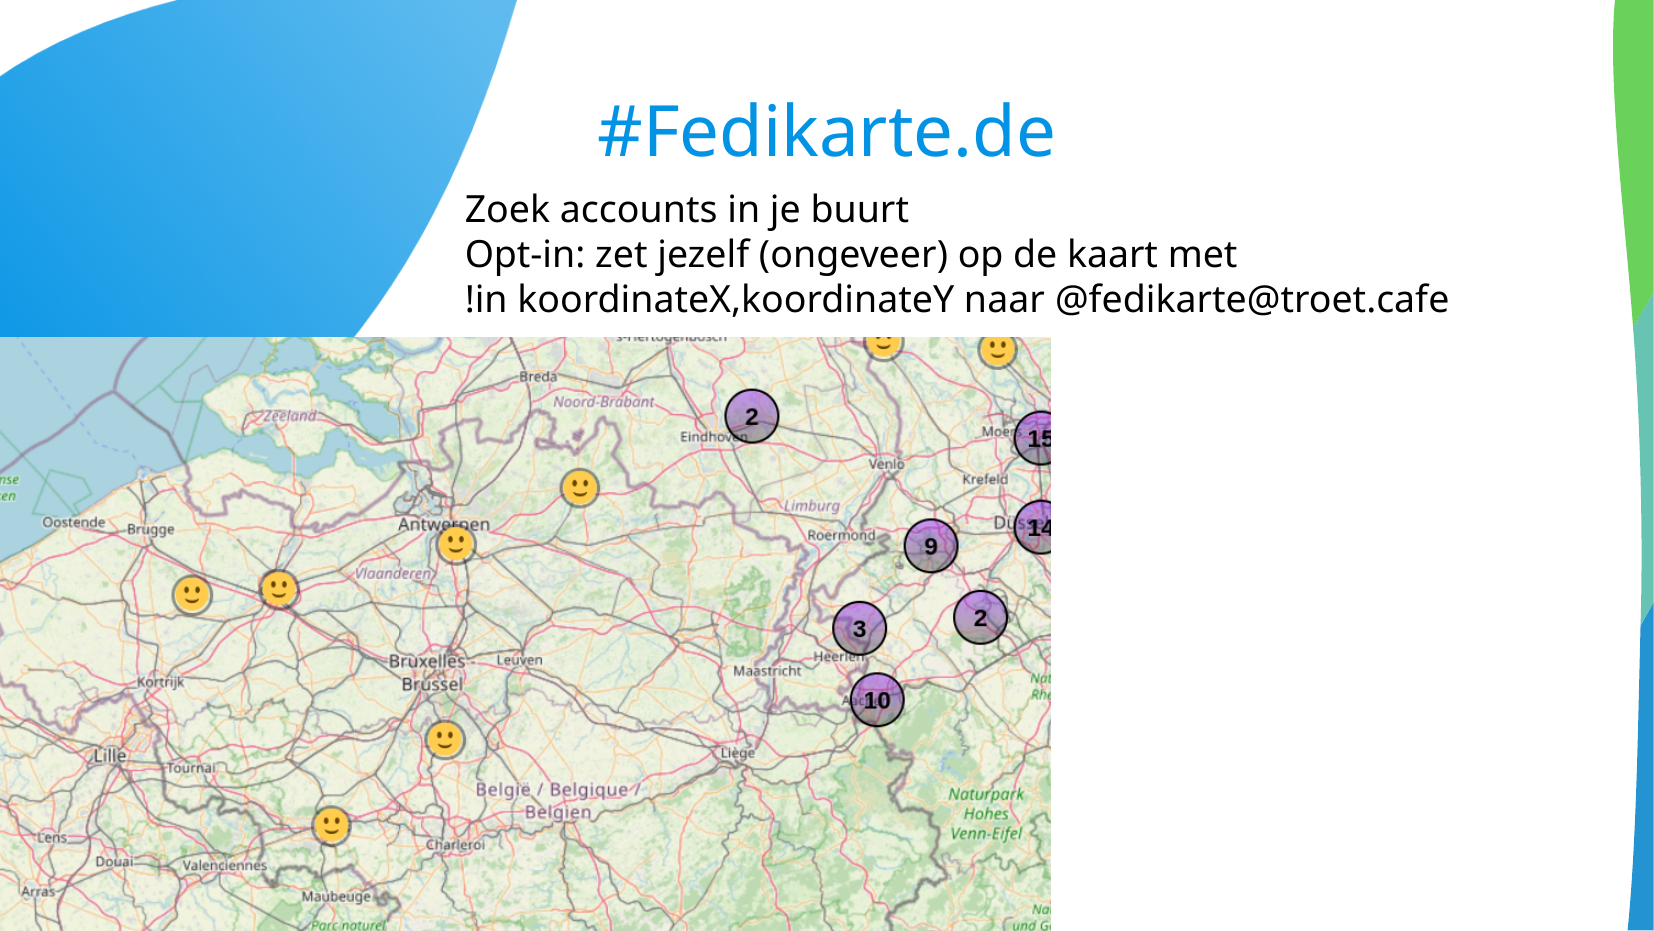

#Fedikarte.de
Zoek accounts in je buurt
Opt-in: zet jezelf (ongeveer) op de kaart met
!in koordinateX,koordinateY naar @fedikarte@troet.cafe